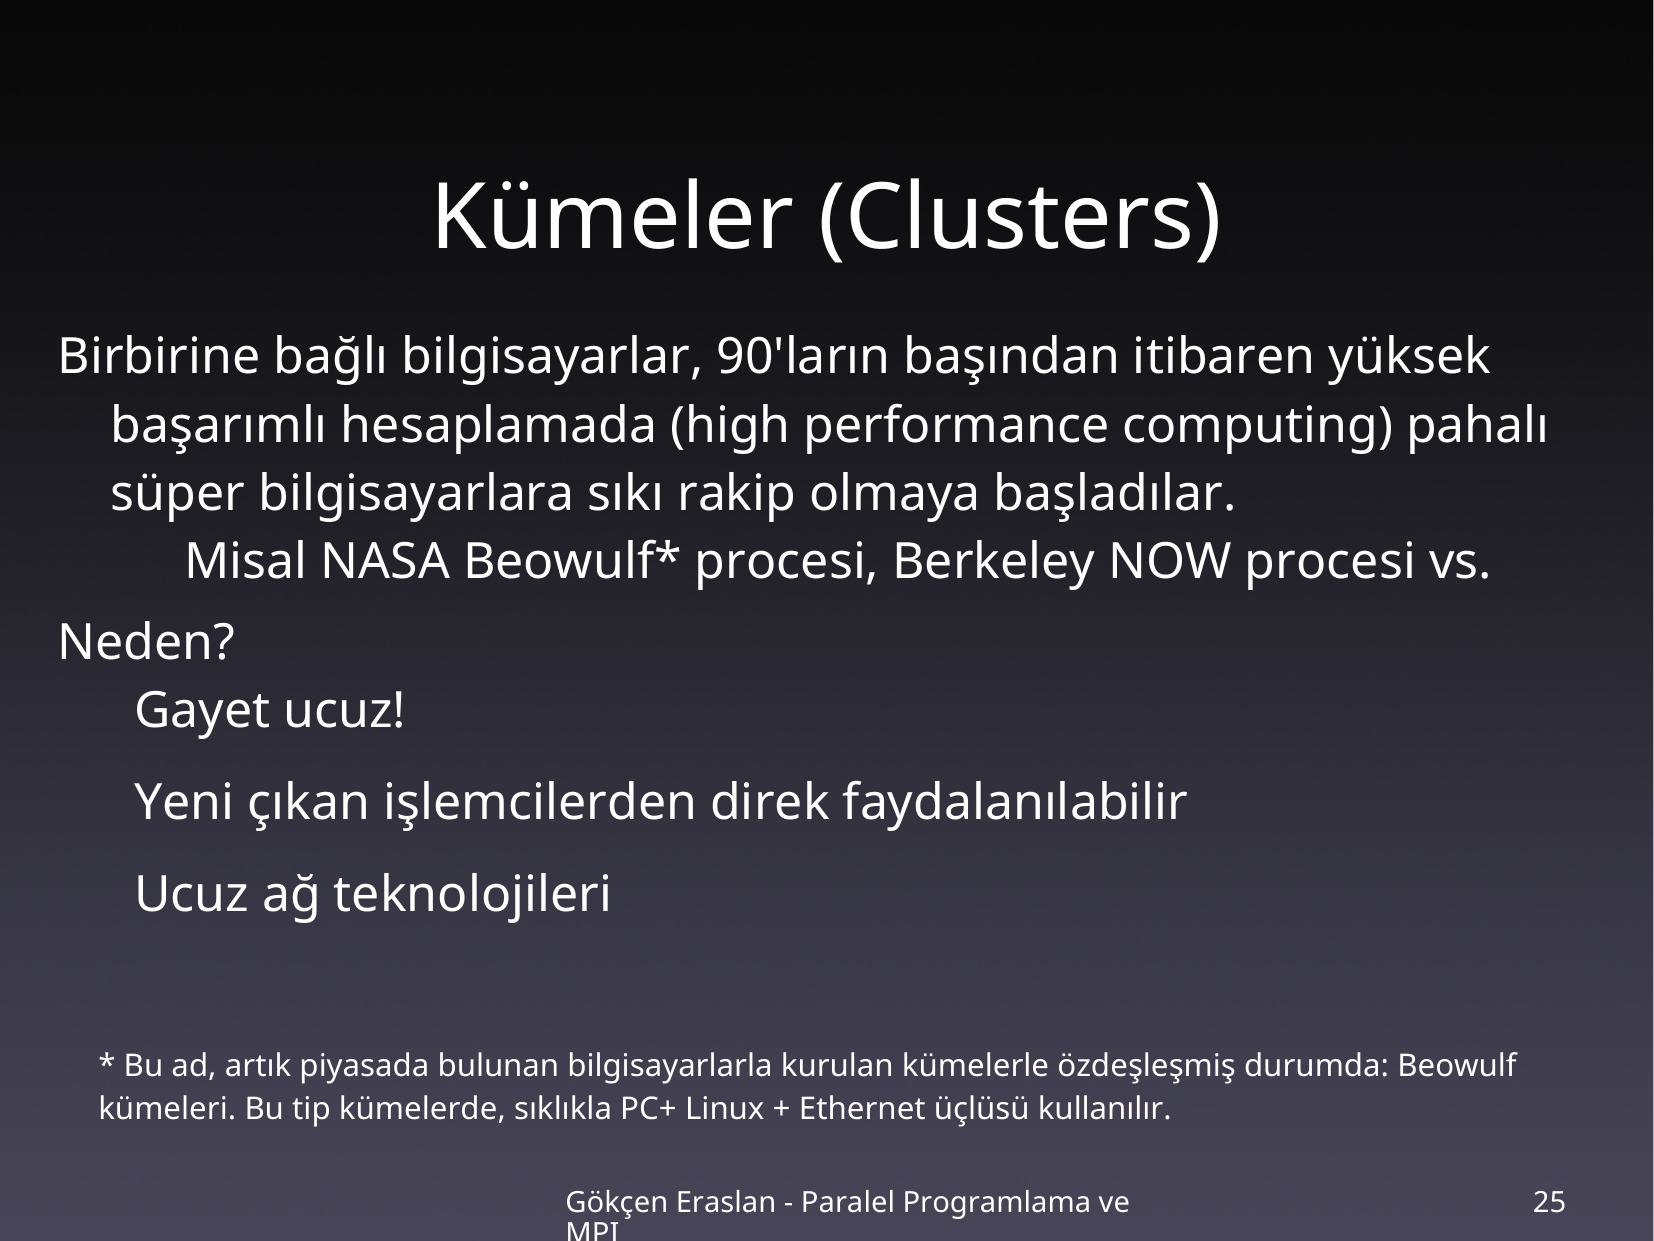

# Kümeler (Clusters)
Birbirine bağlı bilgisayarlar, 90'ların başından itibaren yüksek başarımlı hesaplamada (high performance computing) pahalı süper bilgisayarlara sıkı rakip olmaya başladılar.
	Misal NASA Beowulf* procesi, Berkeley NOW procesi vs.
Neden?
Gayet ucuz!
Yeni çıkan işlemcilerden direk faydalanılabilir
Ucuz ağ teknolojileri
* Bu ad, artık piyasada bulunan bilgisayarlarla kurulan kümelerle özdeşleşmiş durumda: Beowulf kümeleri. Bu tip kümelerde, sıklıkla PC+ Linux + Ethernet üçlüsü kullanılır.
Gökçen Eraslan - Paralel Programlama ve MPI
25